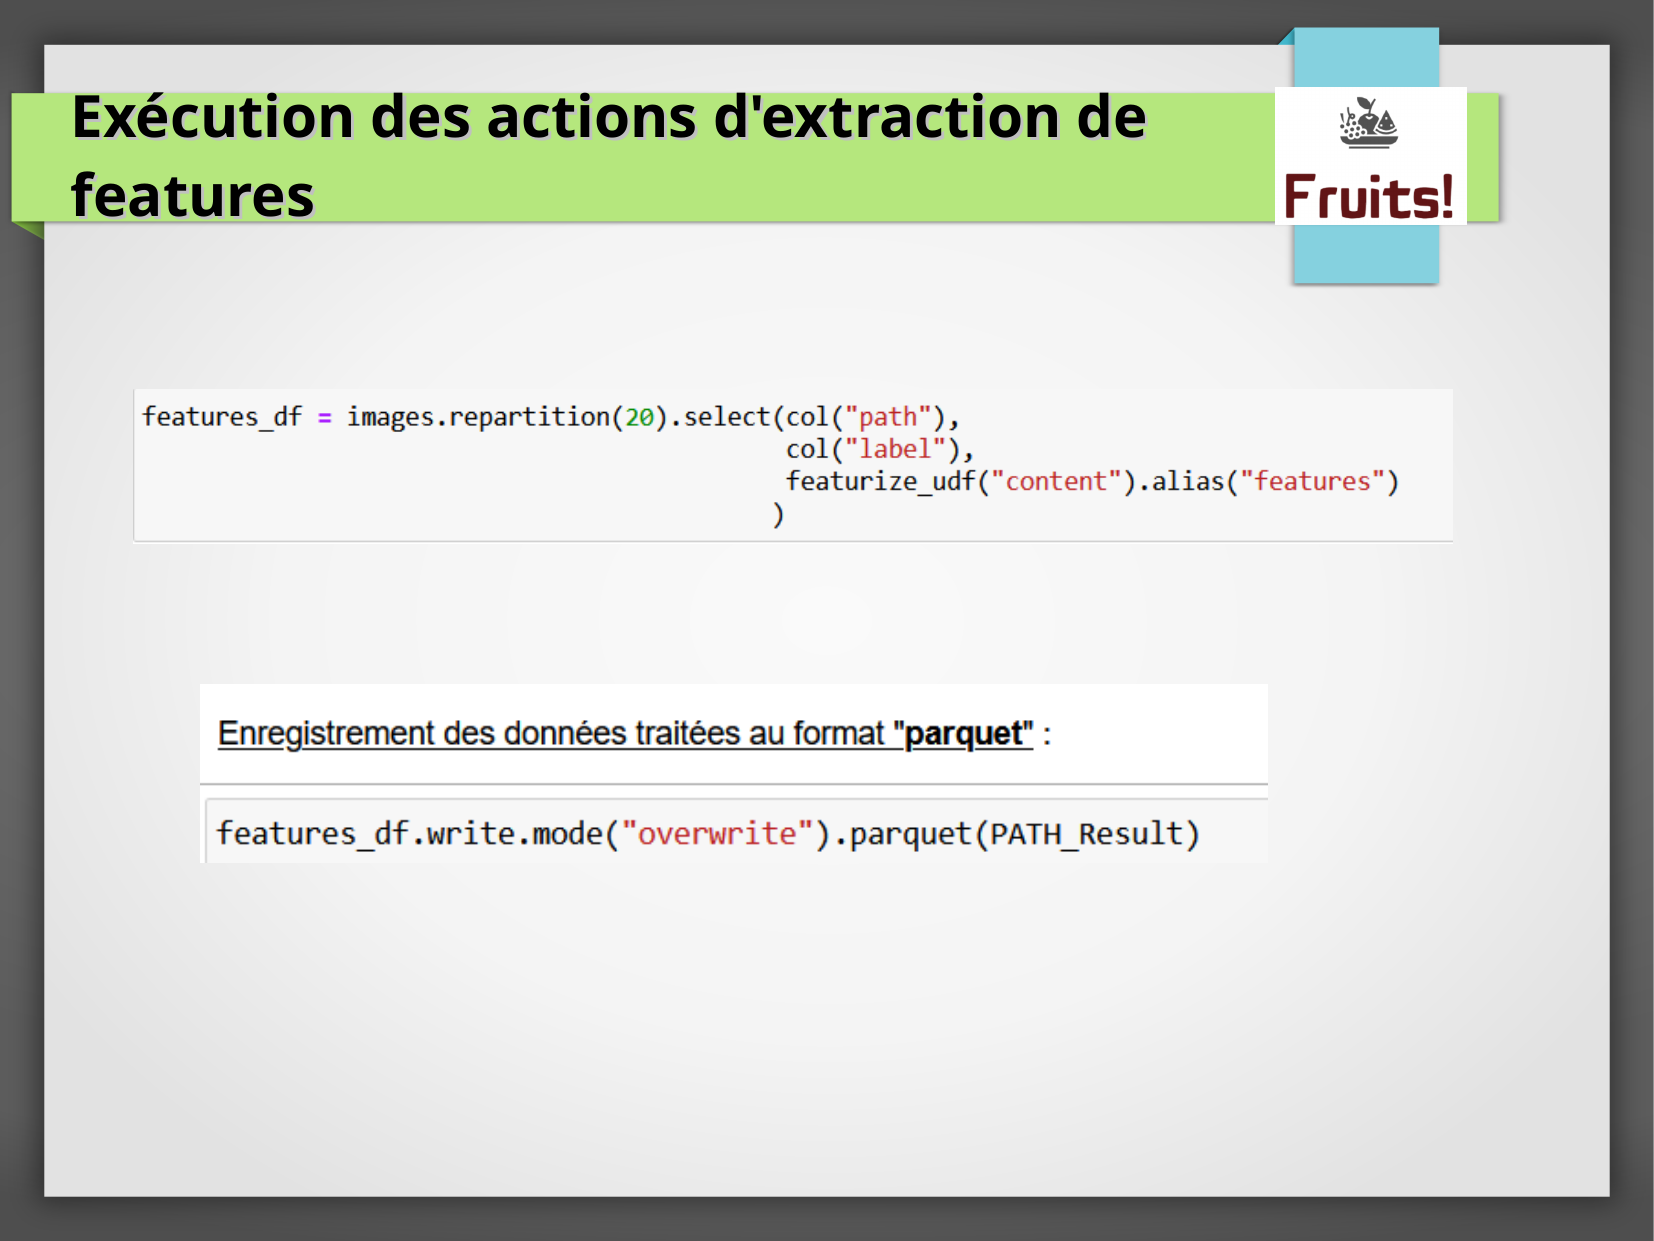

# Exécution des actions d'extraction de features